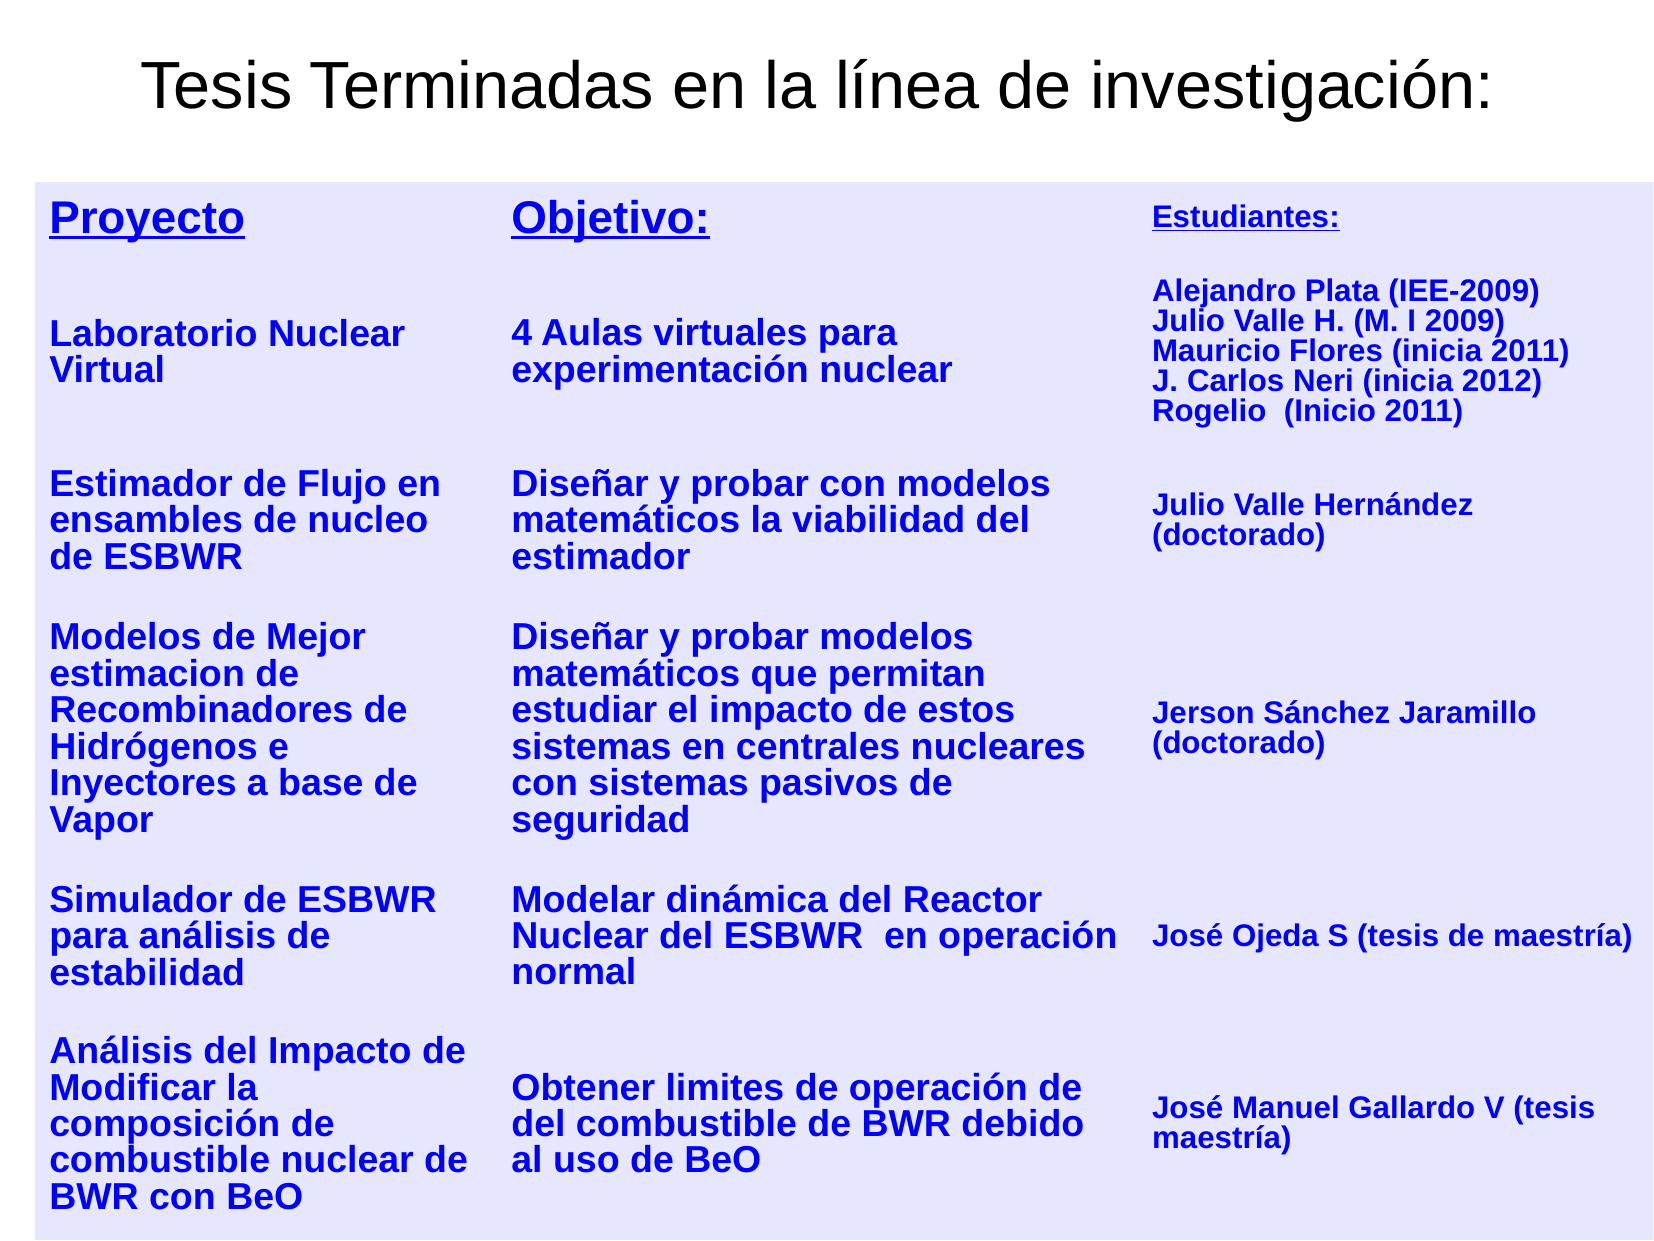

# Tesis Terminadas en la línea de investigación:
| Proyecto | Objetivo: | Estudiantes: |
| --- | --- | --- |
| Laboratorio Nuclear Virtual | 4 Aulas virtuales para experimentación nuclear | Alejandro Plata (IEE-2009) Julio Valle H. (M. I 2009) Mauricio Flores (inicia 2011) J. Carlos Neri (inicia 2012) Rogelio (Inicio 2011) |
| Estimador de Flujo en ensambles de nucleo de ESBWR | Diseñar y probar con modelos matemáticos la viabilidad del estimador | Julio Valle Hernández (doctorado) |
| Modelos de Mejor estimacion de Recombinadores de Hidrógenos e Inyectores a base de Vapor | Diseñar y probar modelos matemáticos que permitan estudiar el impacto de estos sistemas en centrales nucleares con sistemas pasivos de seguridad | Jerson Sánchez Jaramillo (doctorado) |
| Simulador de ESBWR para análisis de estabilidad | Modelar dinámica del Reactor Nuclear del ESBWR en operación normal | José Ojeda S (tesis de maestría) |
| Análisis del Impacto de Modificar la composición de combustible nuclear de BWR con BeO | Obtener limites de operación de del combustible de BWR debido al uso de BeO | José Manuel Gallardo V (tesis maestría) |